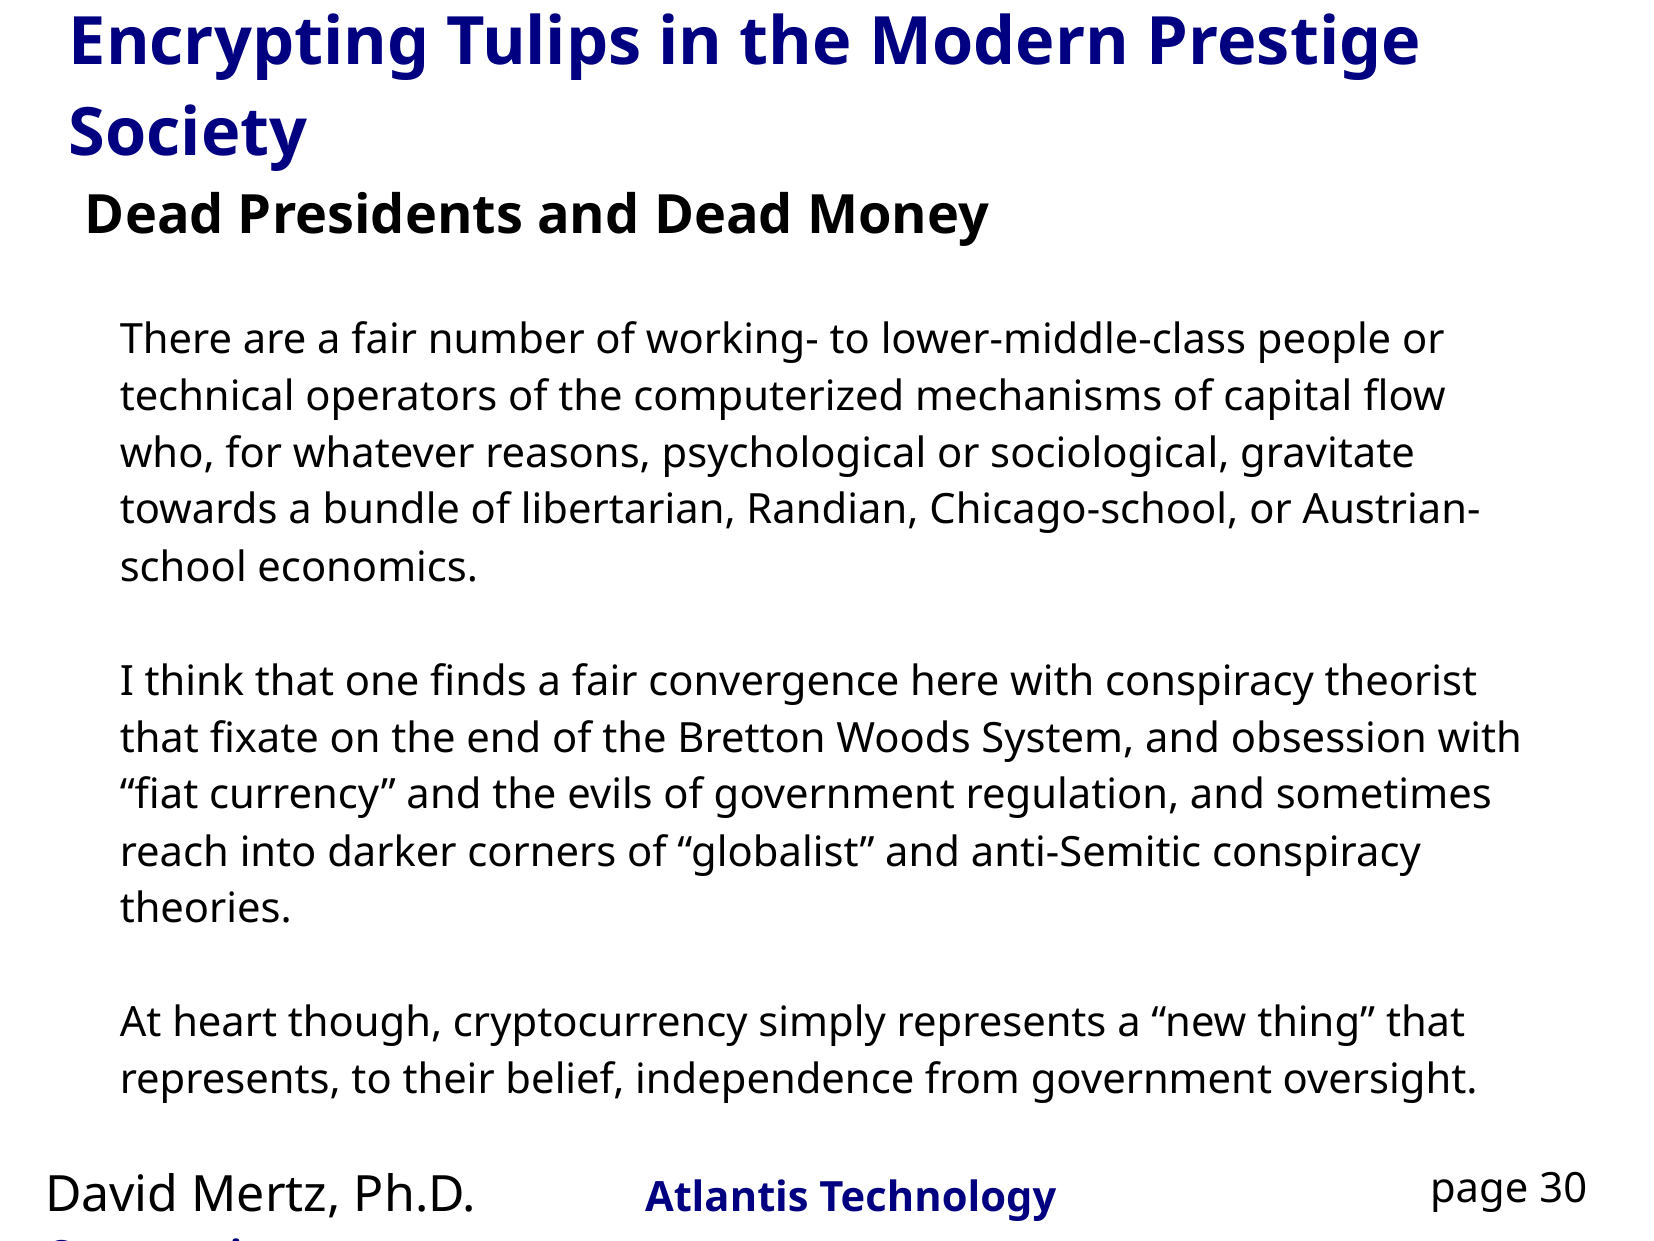

# Dead Presidents and Dead Money
There are a fair number of working- to lower-middle-class people or technical operators of the computerized mechanisms of capital flow who, for whatever reasons, psychological or sociological, gravitate towards a bundle of libertarian, Randian, Chicago-school, or Austrian-school economics.
I think that one finds a fair convergence here with conspiracy theorist that fixate on the end of the Bretton Woods System, and obsession with “fiat currency” and the evils of government regulation, and sometimes reach into darker corners of “globalist” and anti-Semitic conspiracy theories.
At heart though, cryptocurrency simply represents a “new thing” that represents, to their belief, independence from government oversight.